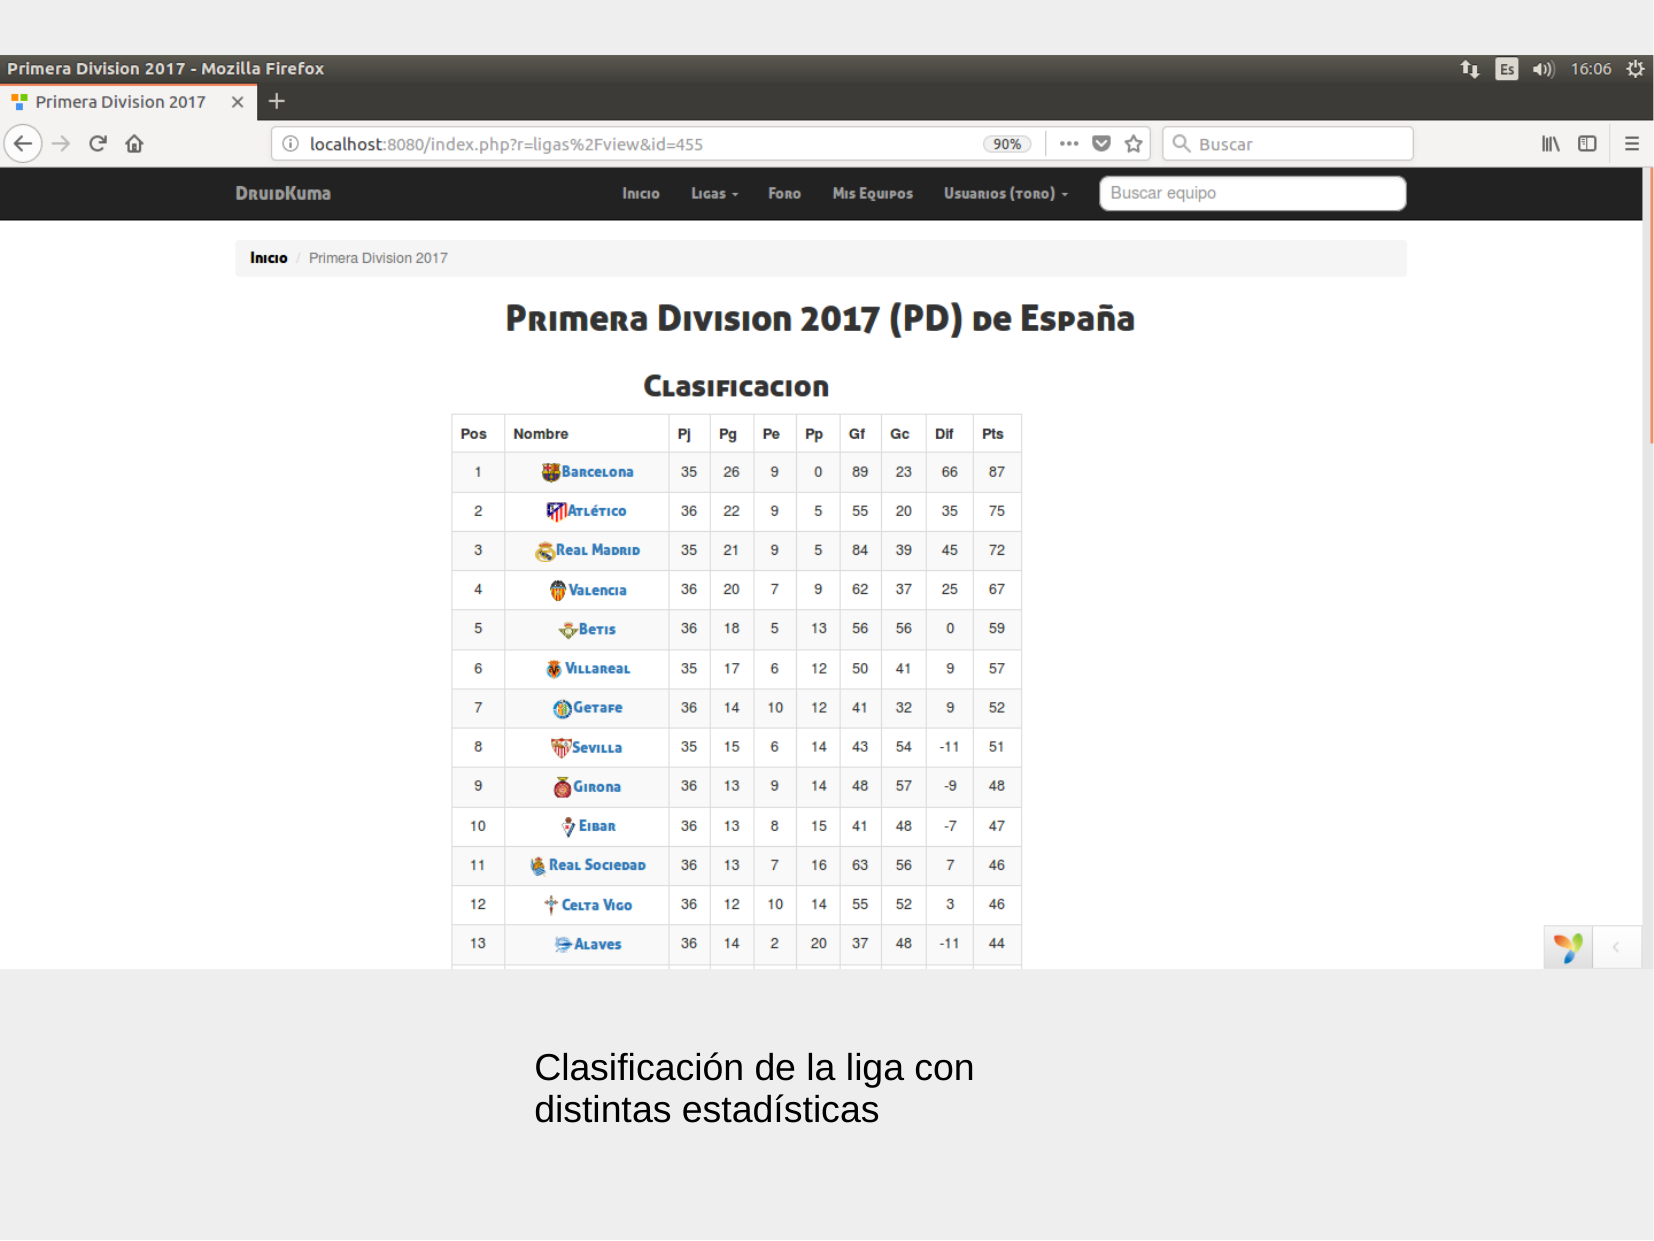

Clasificación de la liga con distintas estadísticas